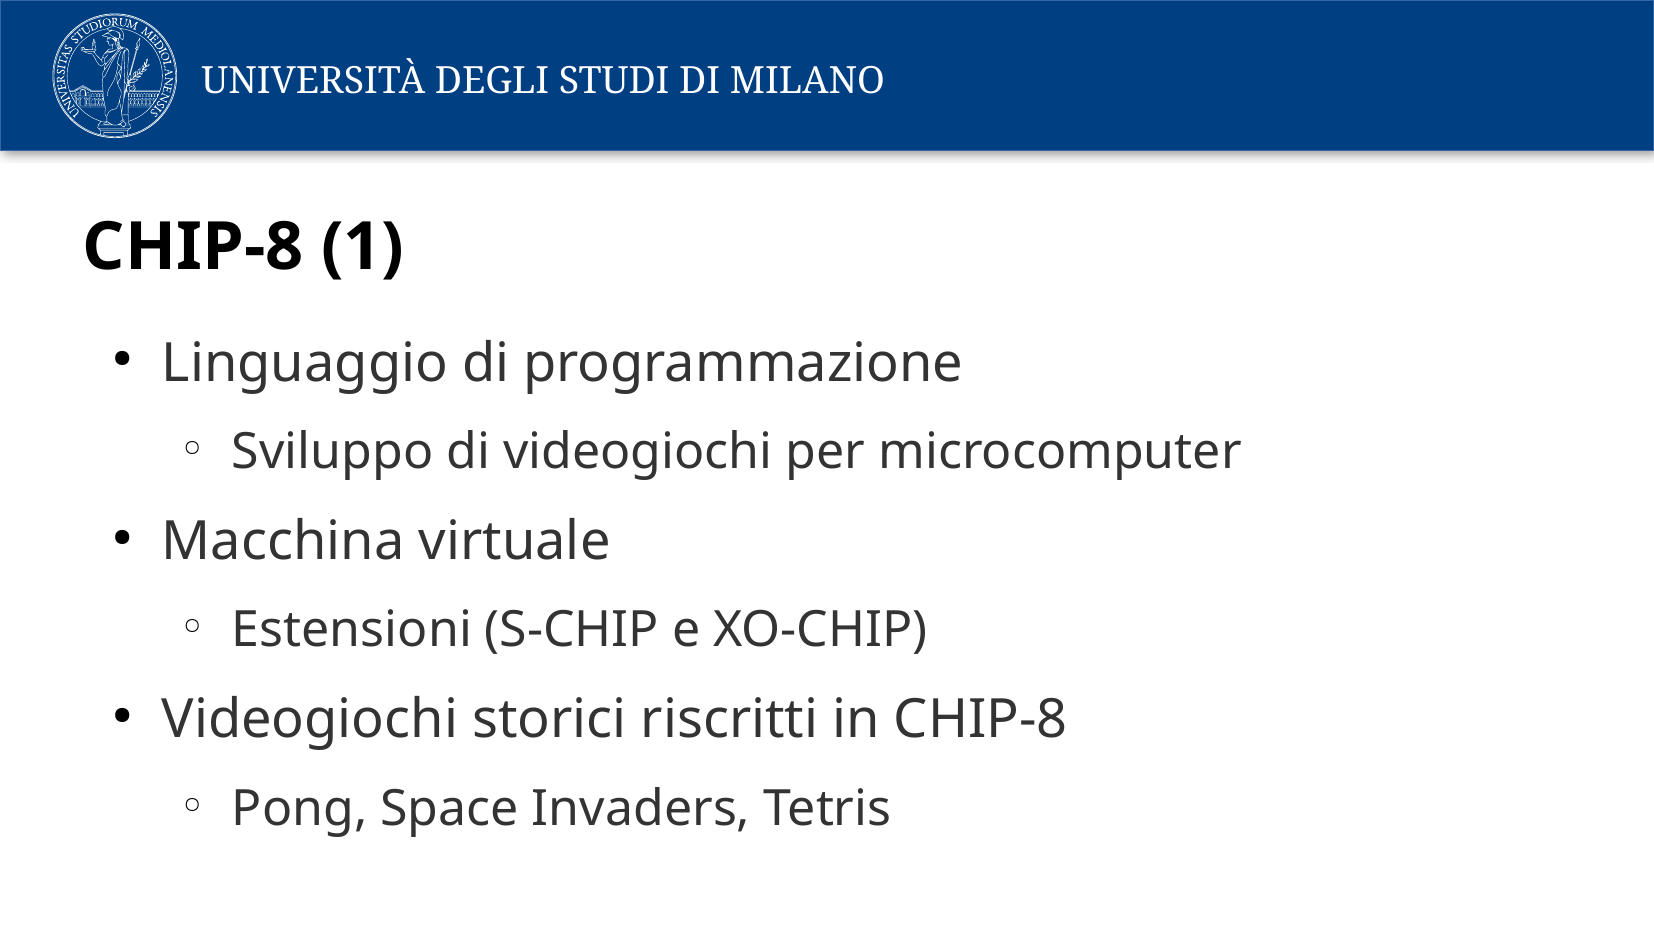

UNIVERSITÀ DEGLI STUDI DI MILANO
# CHIP-8 (1)
 Linguaggio di programmazione
 Sviluppo di videogiochi per microcomputer
 Macchina virtuale
 Estensioni (S-CHIP e XO-CHIP)
 Videogiochi storici riscritti in CHIP-8
 Pong, Space Invaders, Tetris